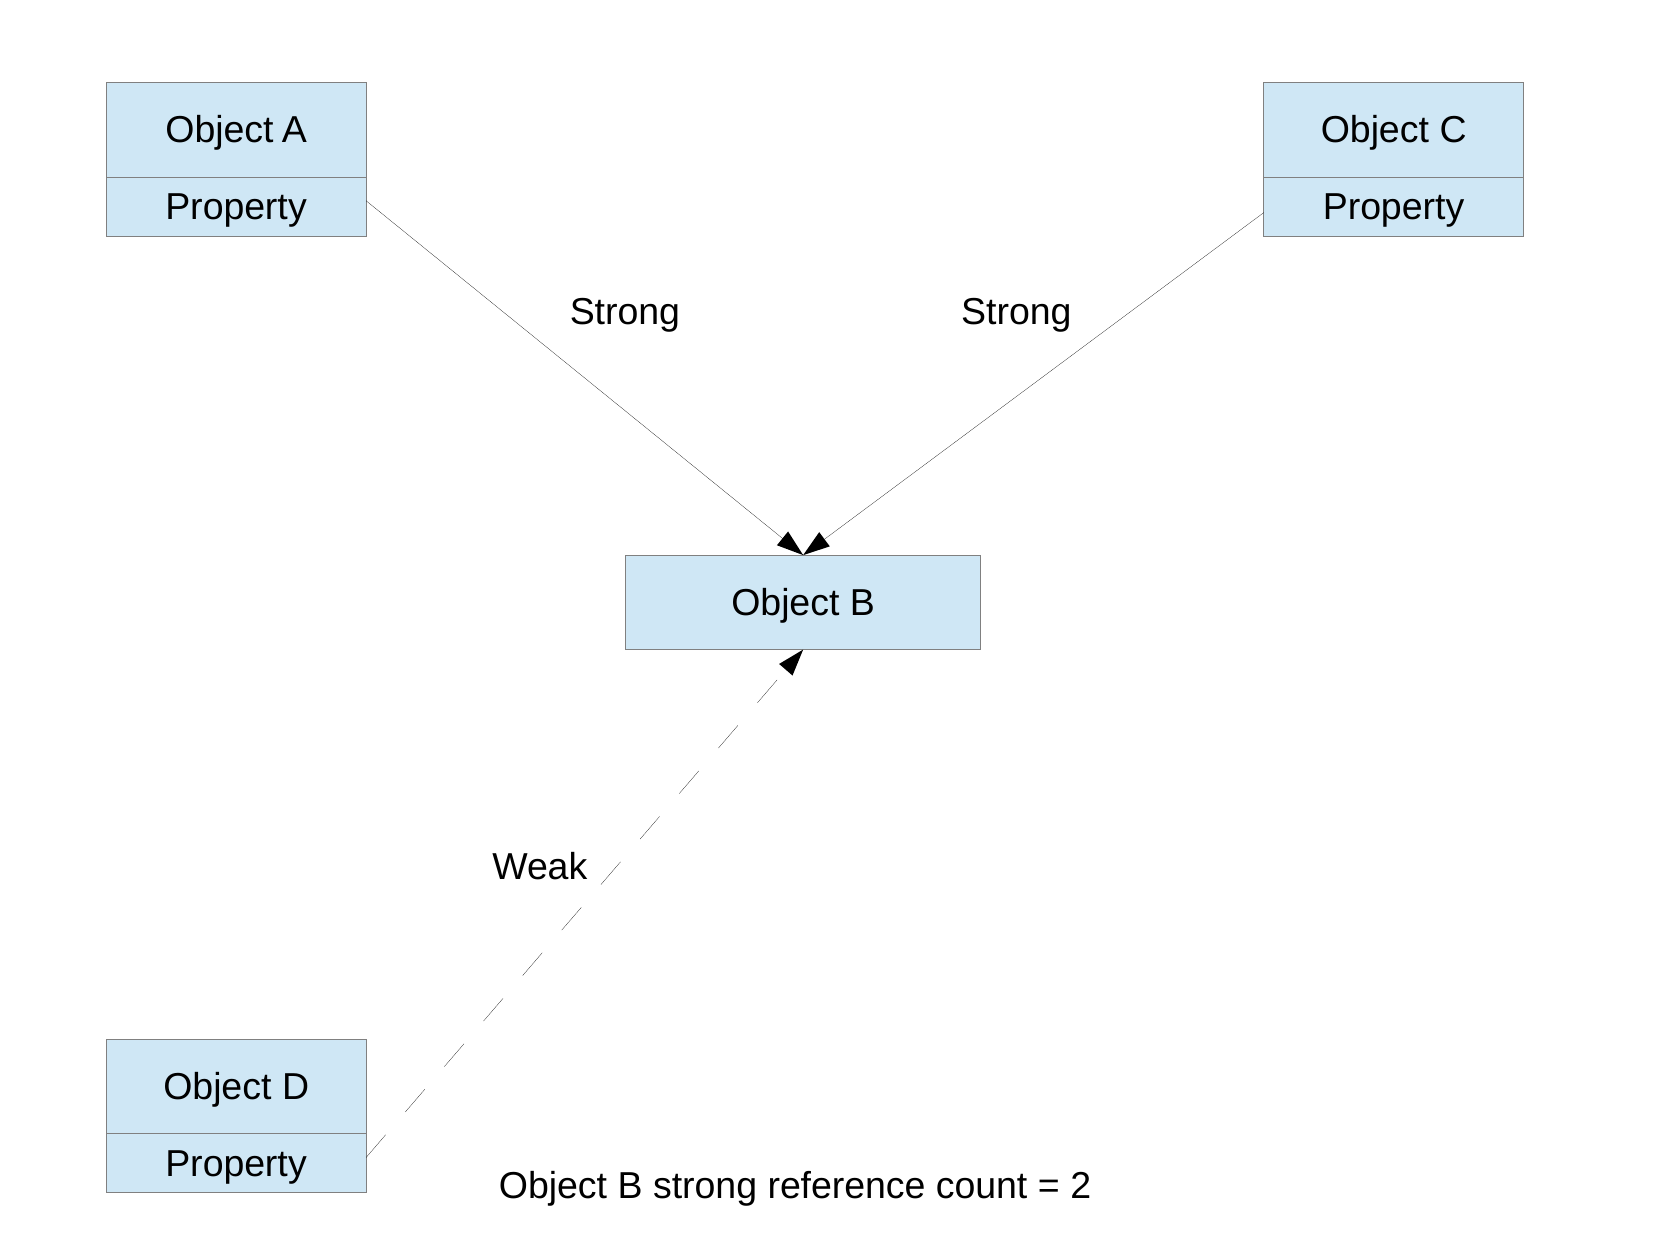

Object A
Object C
Property
Property
Strong
Strong
Object B
Weak
Object D
Property
Object B strong reference count = 2